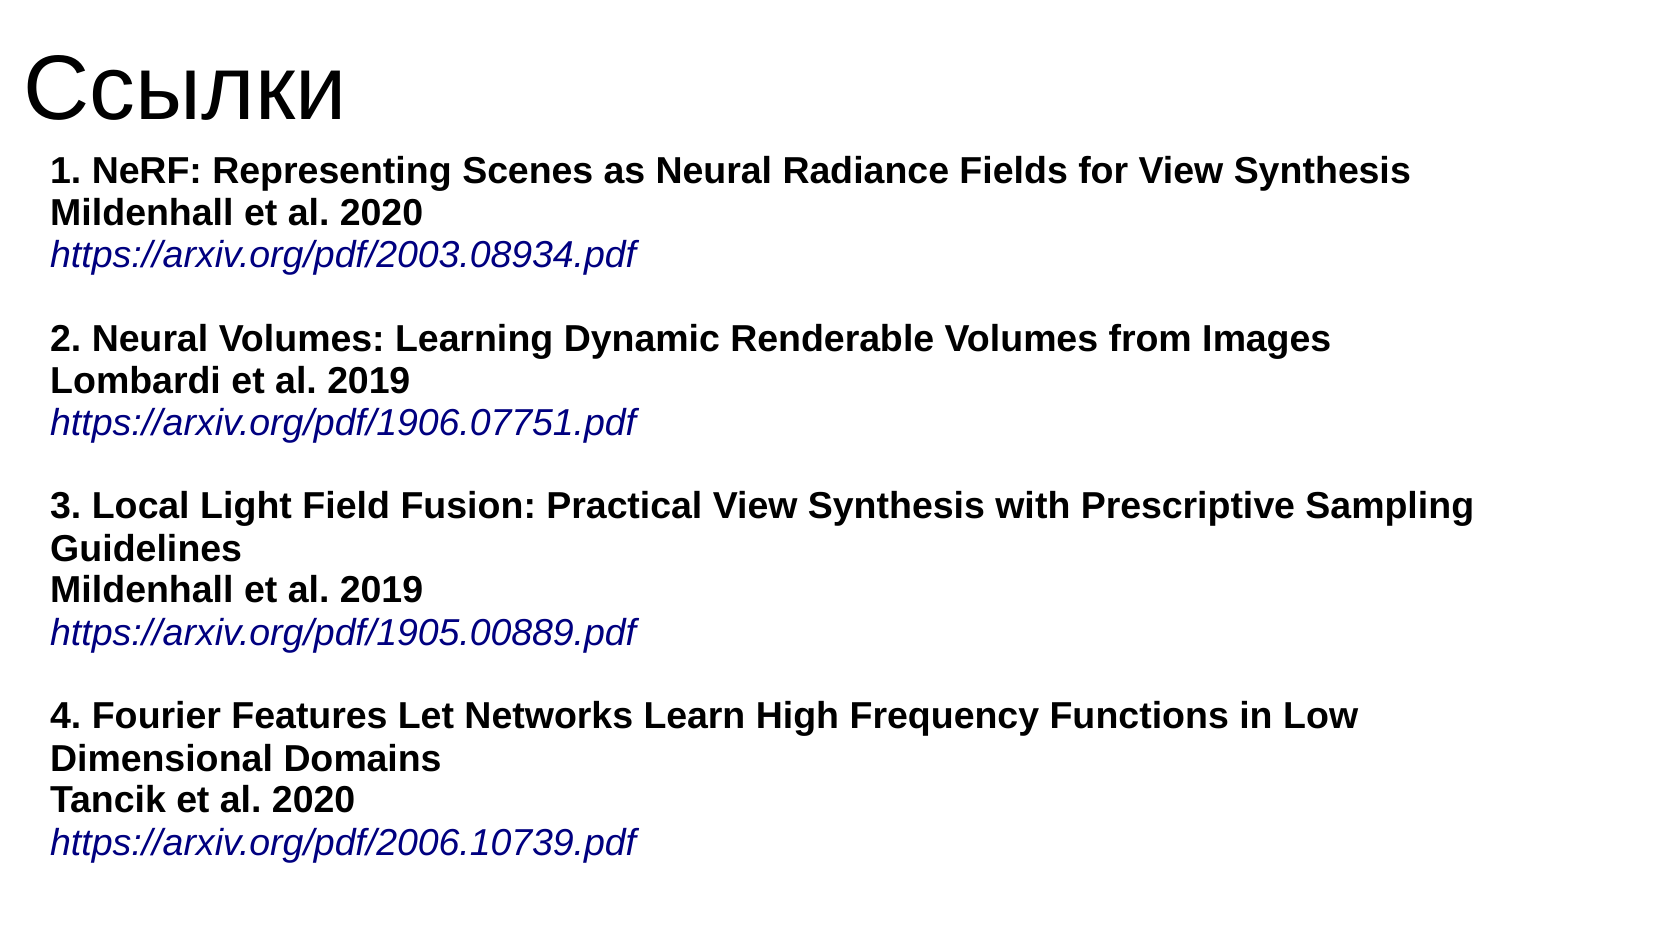

# Ссылки
1. NeRF: Representing Scenes as Neural Radiance Fields for View Synthesis
Mildenhall et al. 2020
https://arxiv.org/pdf/2003.08934.pdf
2. Neural Volumes: Learning Dynamic Renderable Volumes from Images
Lombardi et al. 2019
https://arxiv.org/pdf/1906.07751.pdf
3. Local Light Field Fusion: Practical View Synthesis with Prescriptive Sampling Guidelines
Mildenhall et al. 2019
https://arxiv.org/pdf/1905.00889.pdf
4. Fourier Features Let Networks Learn High Frequency Functions in Low Dimensional Domains
Tancik et al. 2020
https://arxiv.org/pdf/2006.10739.pdf